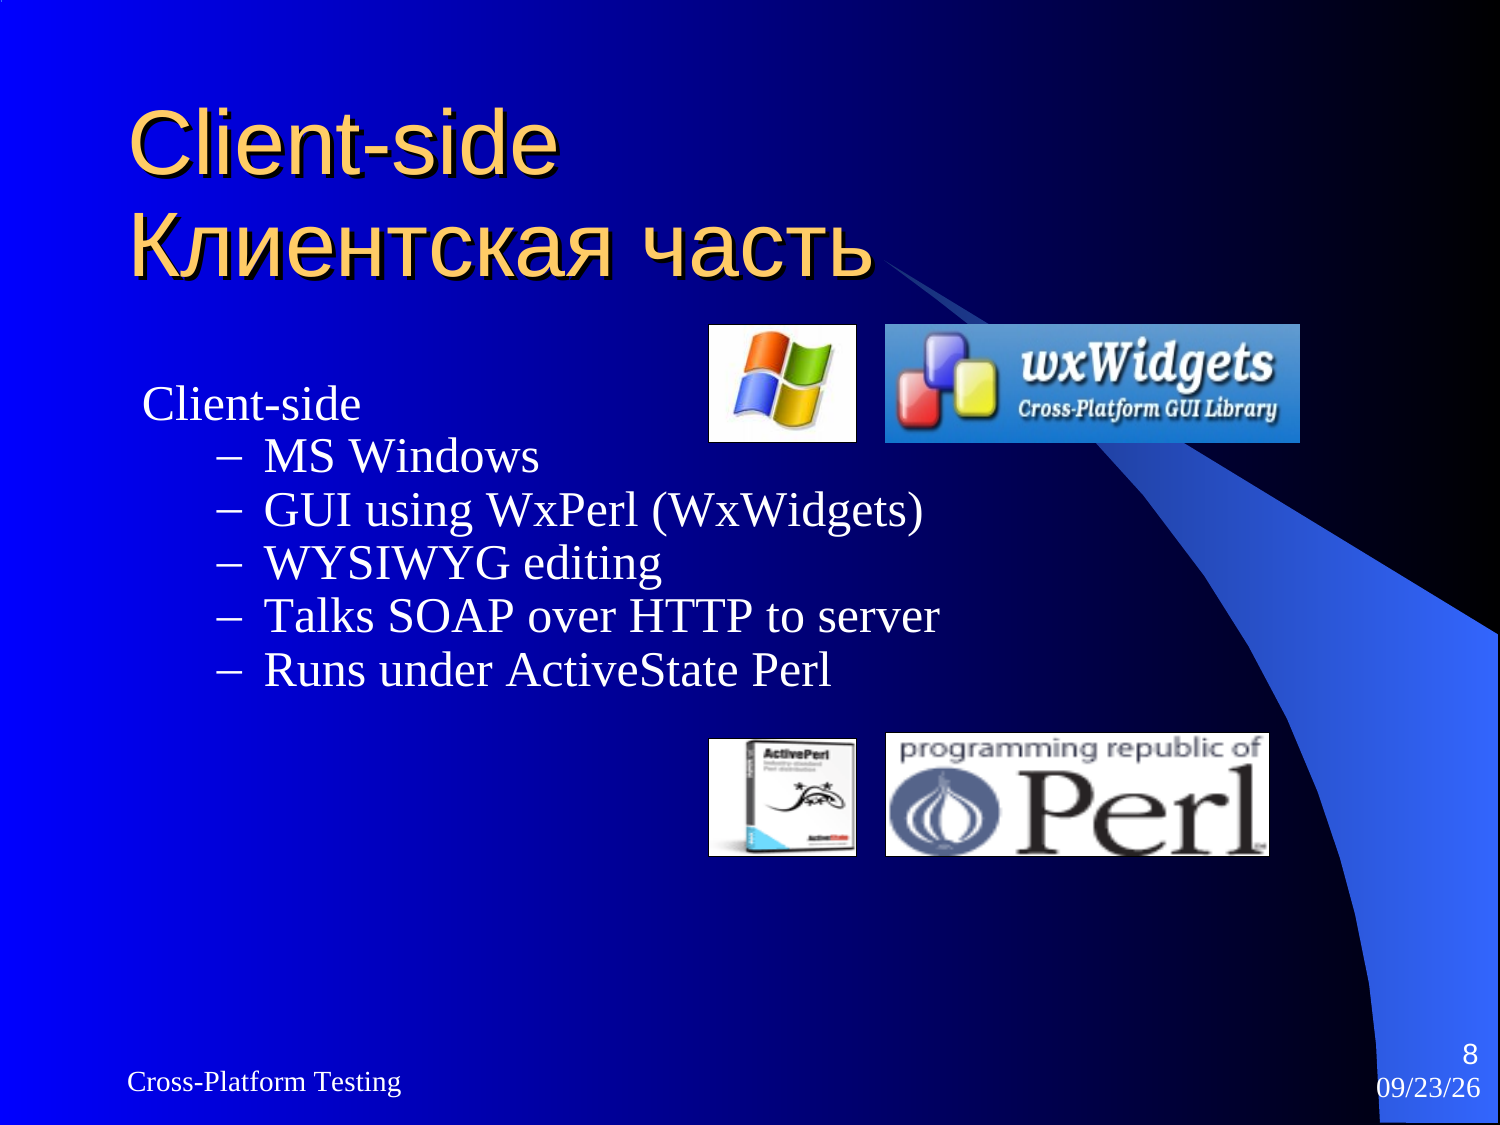

# Client-side Клиентская часть
Client-side
MS Windows
GUI using WxPerl (WxWidgets)
WYSIWYG editing
Talks SOAP over HTTP to server
Runs under ActiveState Perl
8
Cross-Platform Testing